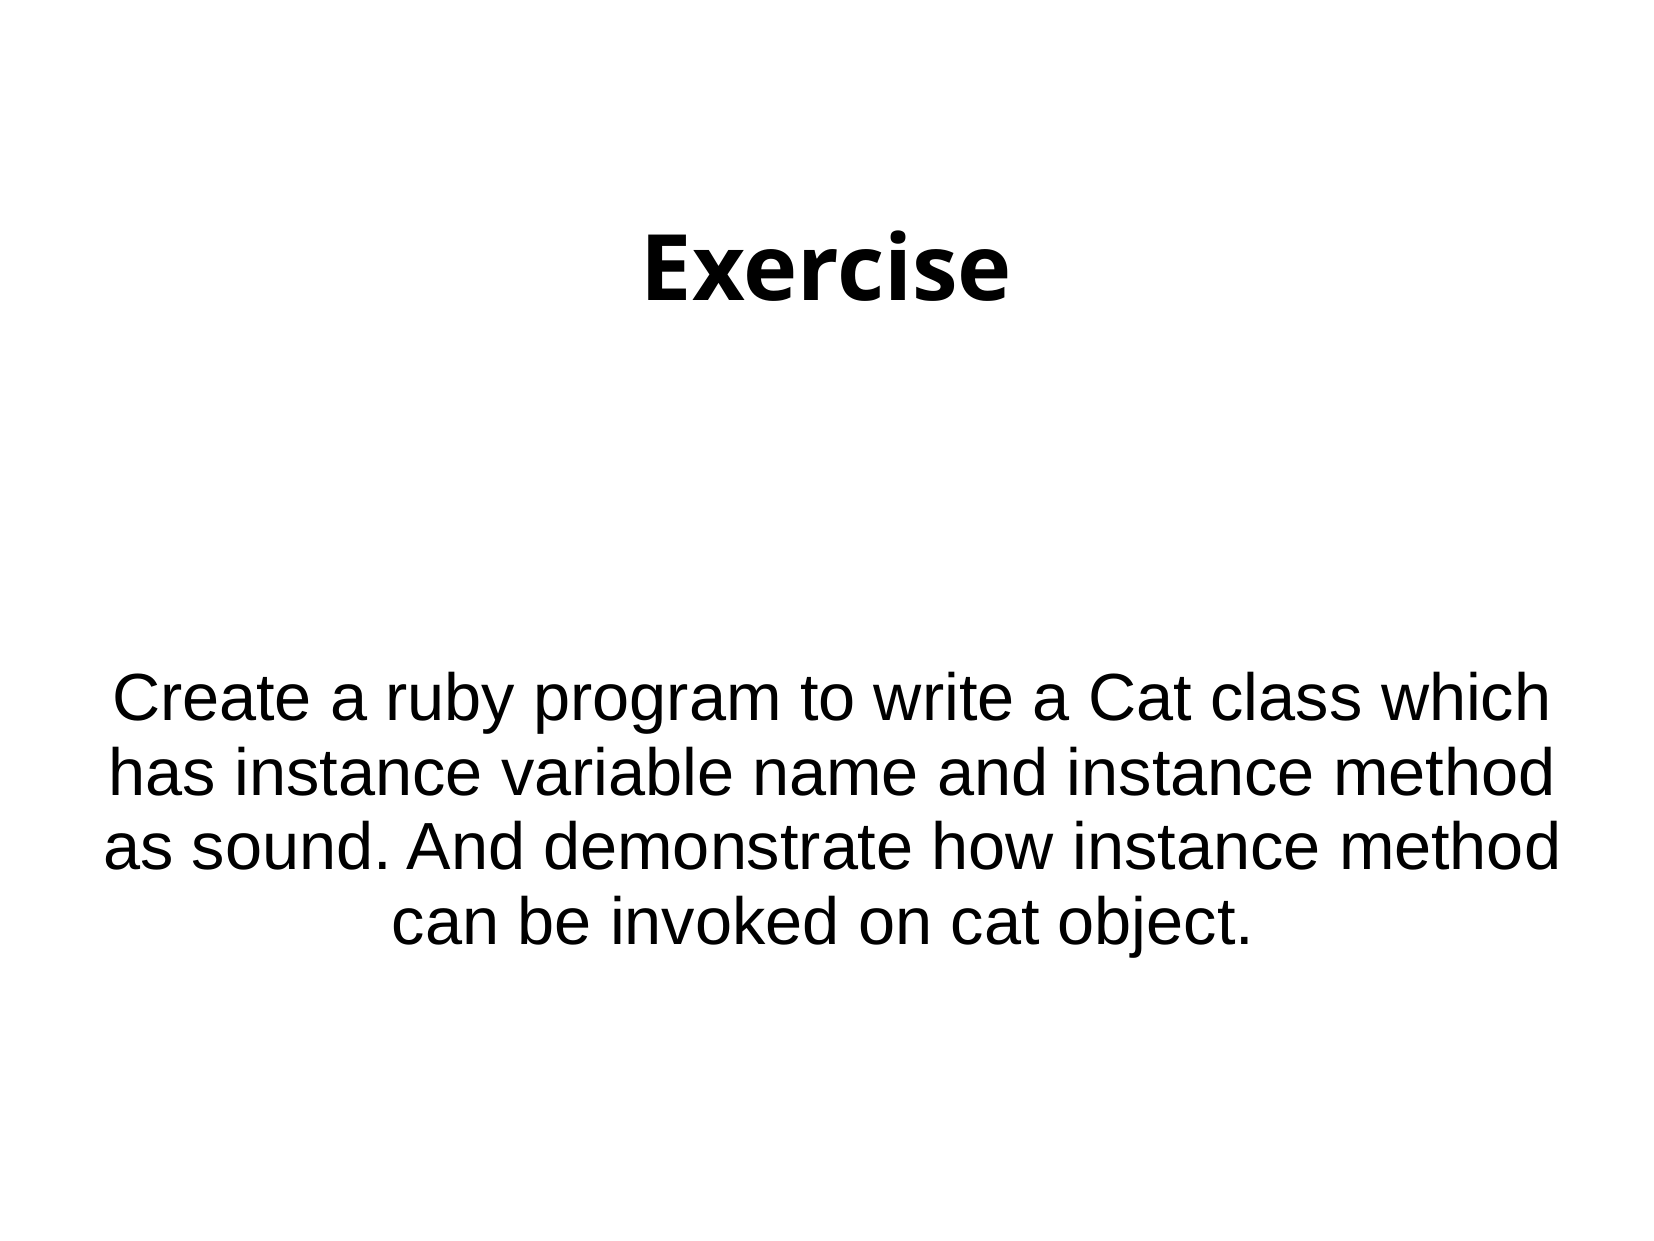

# Exercise
Create a ruby program to write a Cat class which has instance variable name and instance method as sound. And demonstrate how instance method can be invoked on cat object.